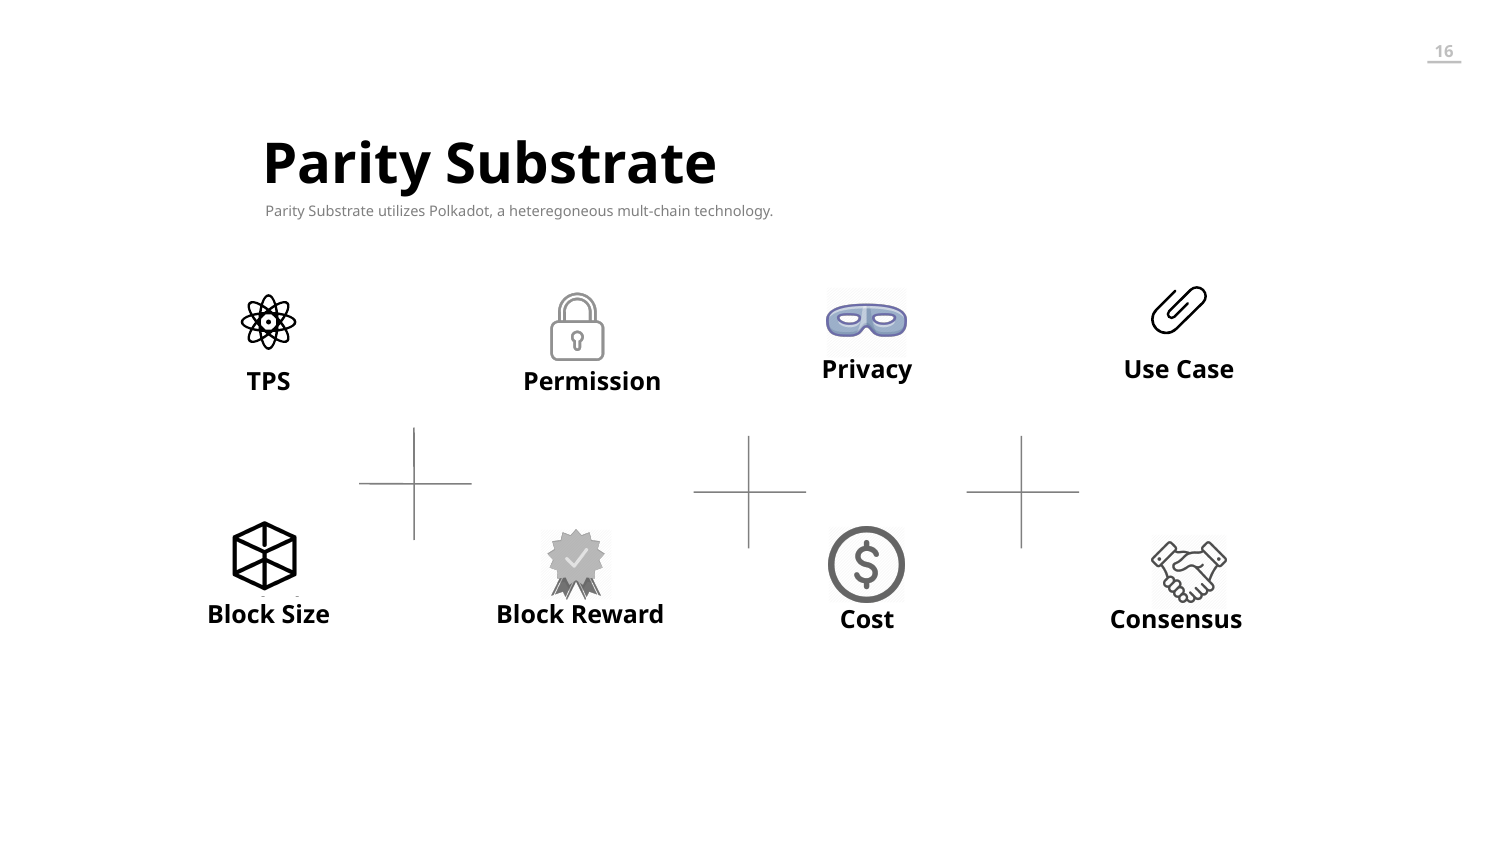

Parity Substrate
Parity Substrate utilizes Polkadot, a heteregoneous mult-chain technology.
Privacy
Use Case
Cost
Consensus
TPS
Permission
Block Size
Block Reward